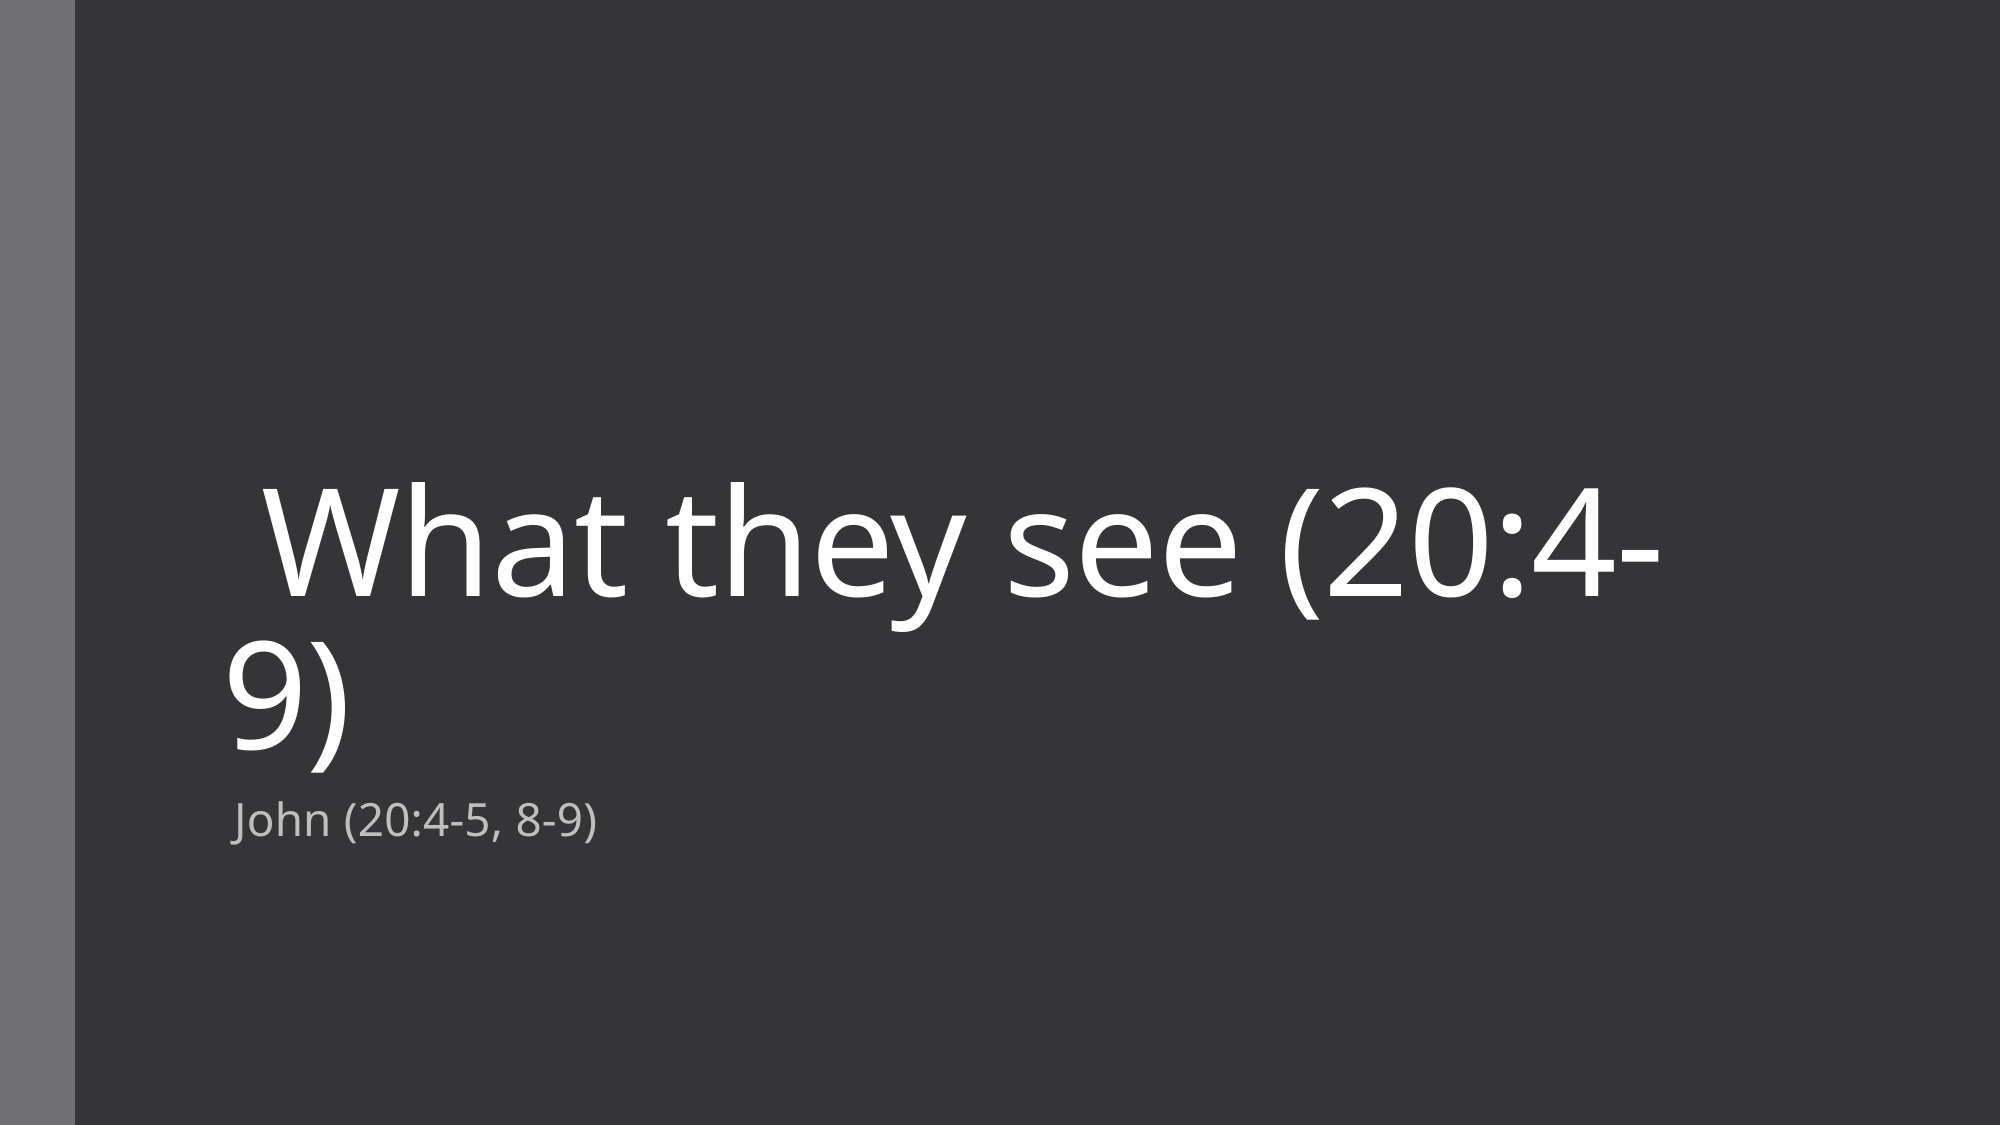

# What they see (20:4-9)
 John (20:4-5, 8-9)